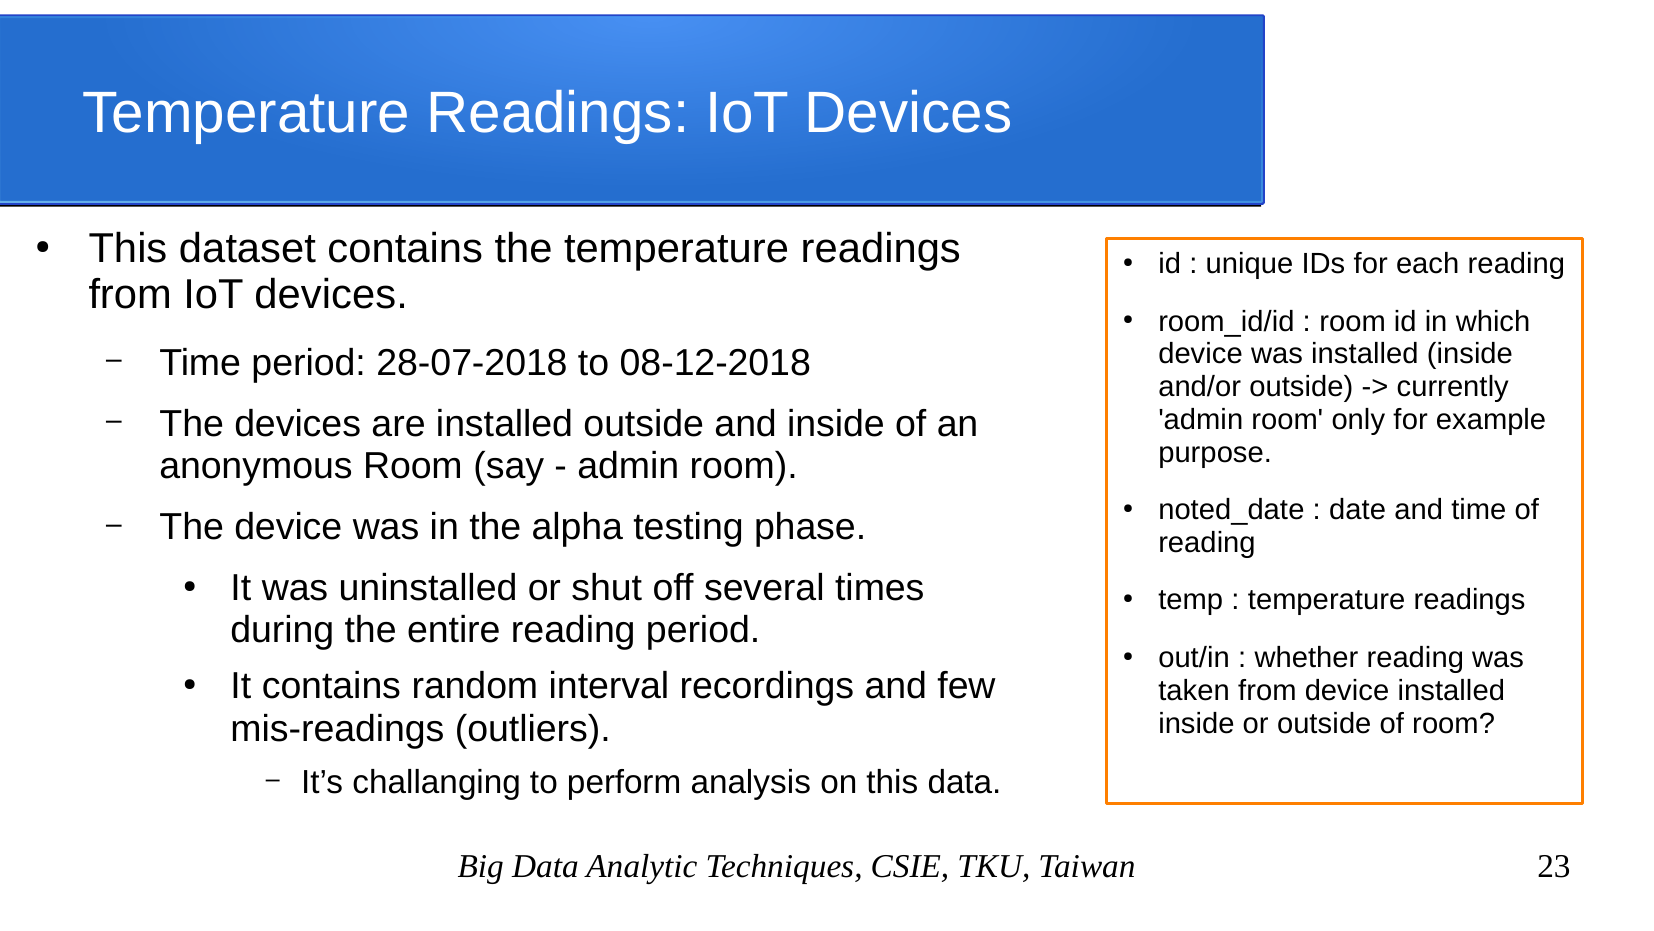

# Temperature Readings: IoT Devices
This dataset contains the temperature readings from IoT devices.
Time period: 28-07-2018 to 08-12-2018
The devices are installed outside and inside of an anonymous Room (say - admin room).
The device was in the alpha testing phase.
It was uninstalled or shut off several times during the entire reading period.
It contains random interval recordings and few mis-readings (outliers).
It’s challanging to perform analysis on this data.
id : unique IDs for each reading
room_id/id : room id in which device was installed (inside and/or outside) -> currently 'admin room' only for example purpose.
noted_date : date and time of reading
temp : temperature readings
out/in : whether reading was taken from device installed inside or outside of room?
Big Data Analytic Techniques, CSIE, TKU, Taiwan
23